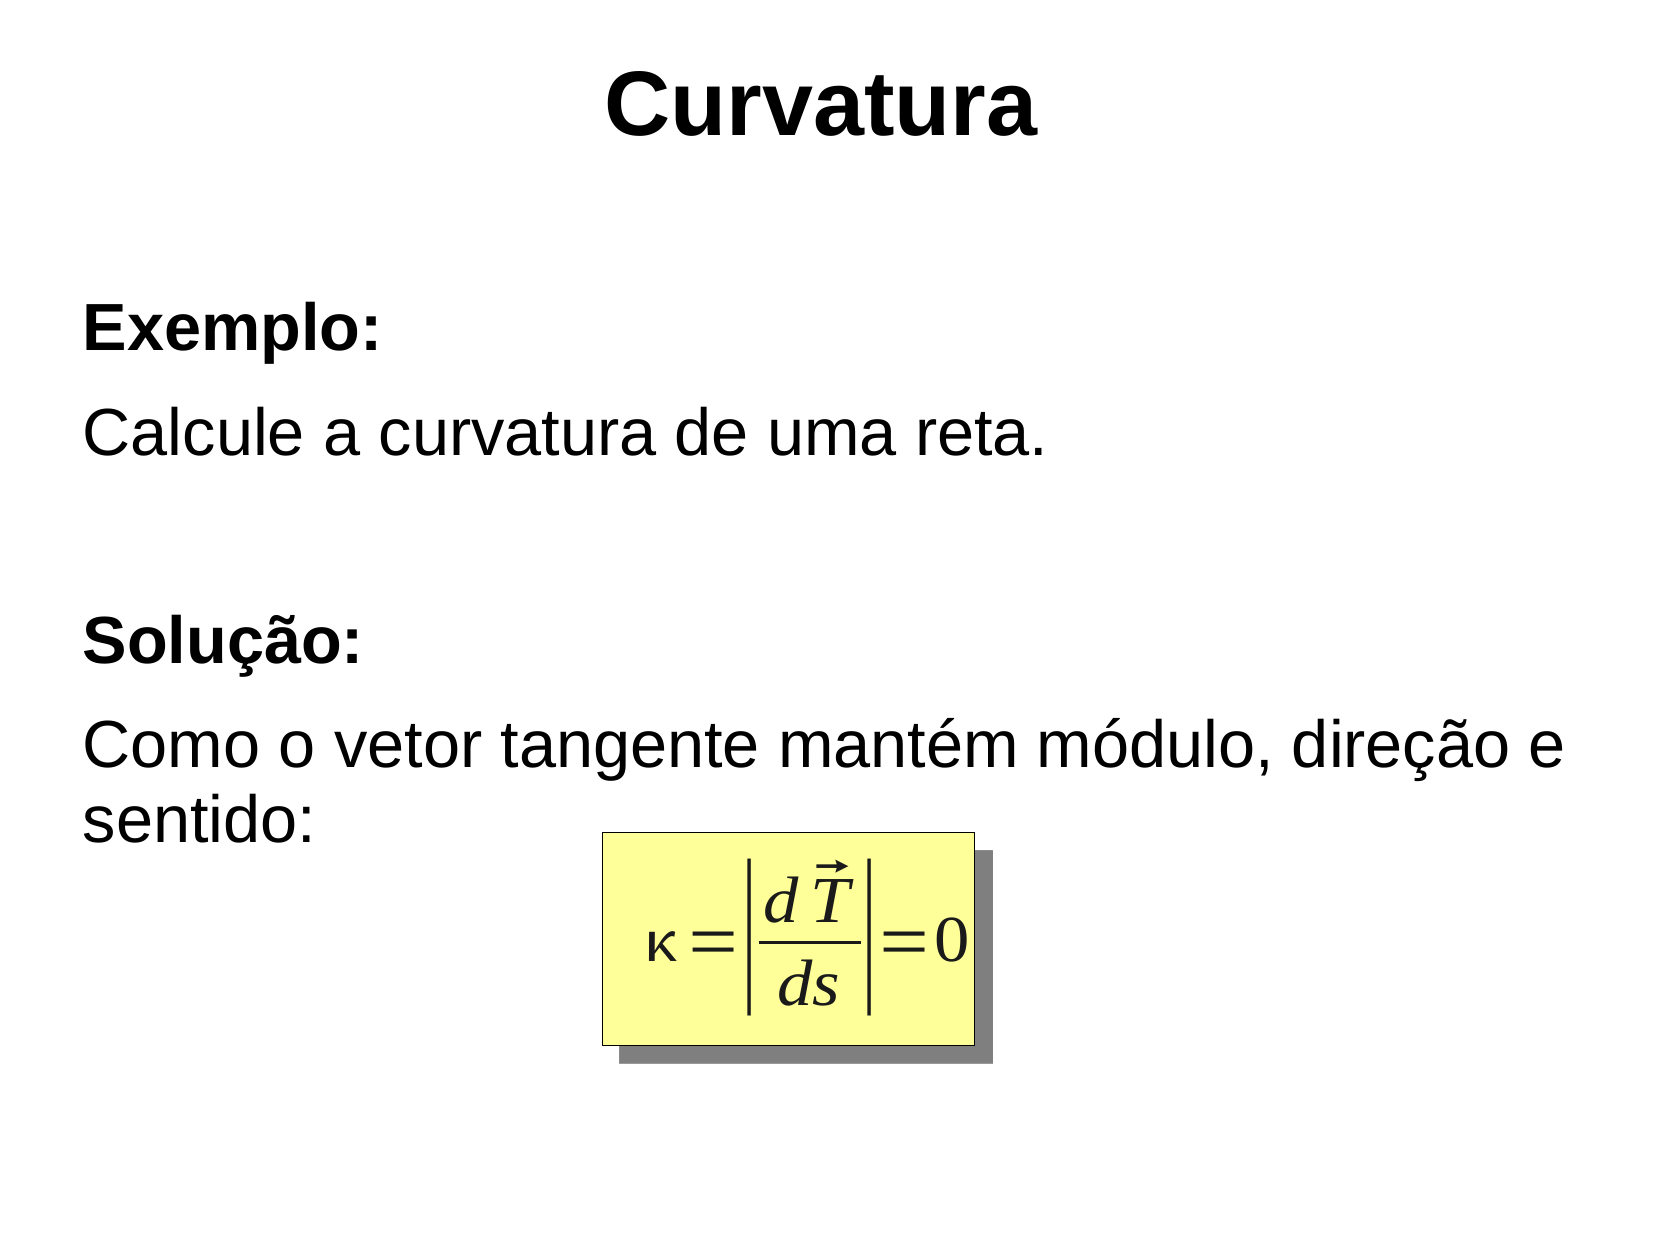

# Curvatura
Exemplo:
Calcule a curvatura de uma reta.
Solução:
Como o vetor tangente mantém módulo, direção e sentido: